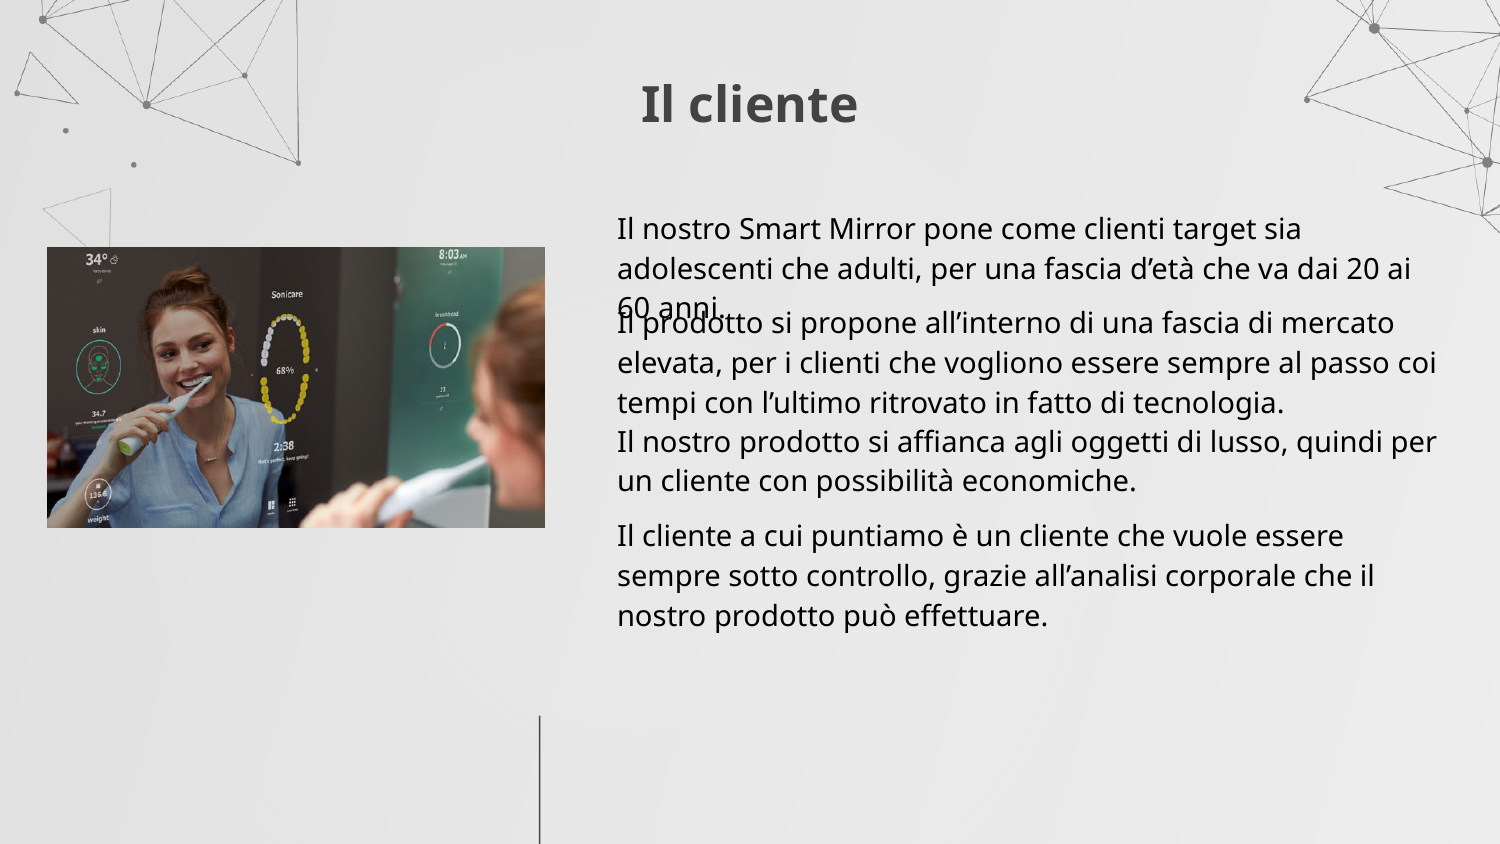

# Il cliente
Il nostro Smart Mirror pone come clienti target sia adolescenti che adulti, per una fascia d’età che va dai 20 ai 60 anni.
Il prodotto si propone all’interno di una fascia di mercato elevata, per i clienti che vogliono essere sempre al passo coi tempi con l’ultimo ritrovato in fatto di tecnologia.
Il nostro prodotto si affianca agli oggetti di lusso, quindi per un cliente con possibilità economiche.
Il cliente a cui puntiamo è un cliente che vuole essere sempre sotto controllo, grazie all’analisi corporale che il nostro prodotto può effettuare.